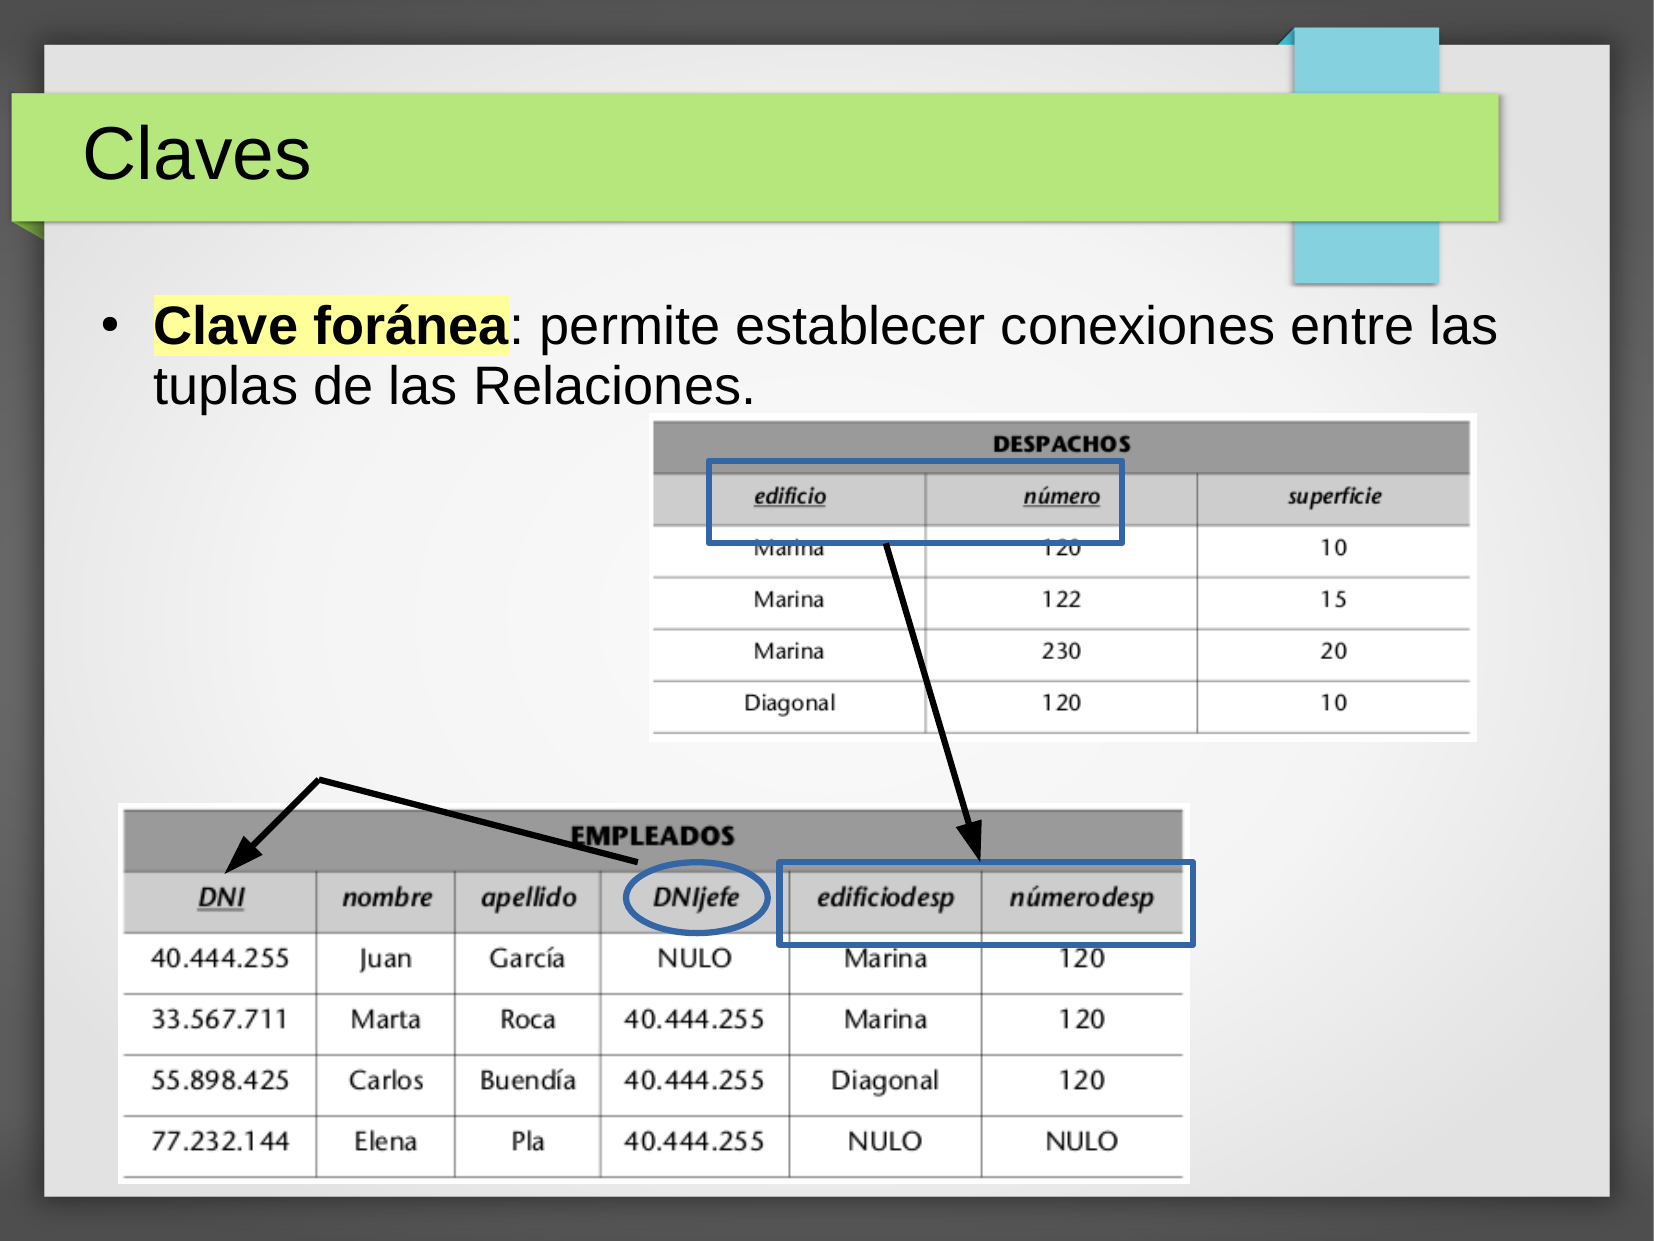

# Claves
Clave foránea: permite establecer conexiones entre las tuplas de las Relaciones.